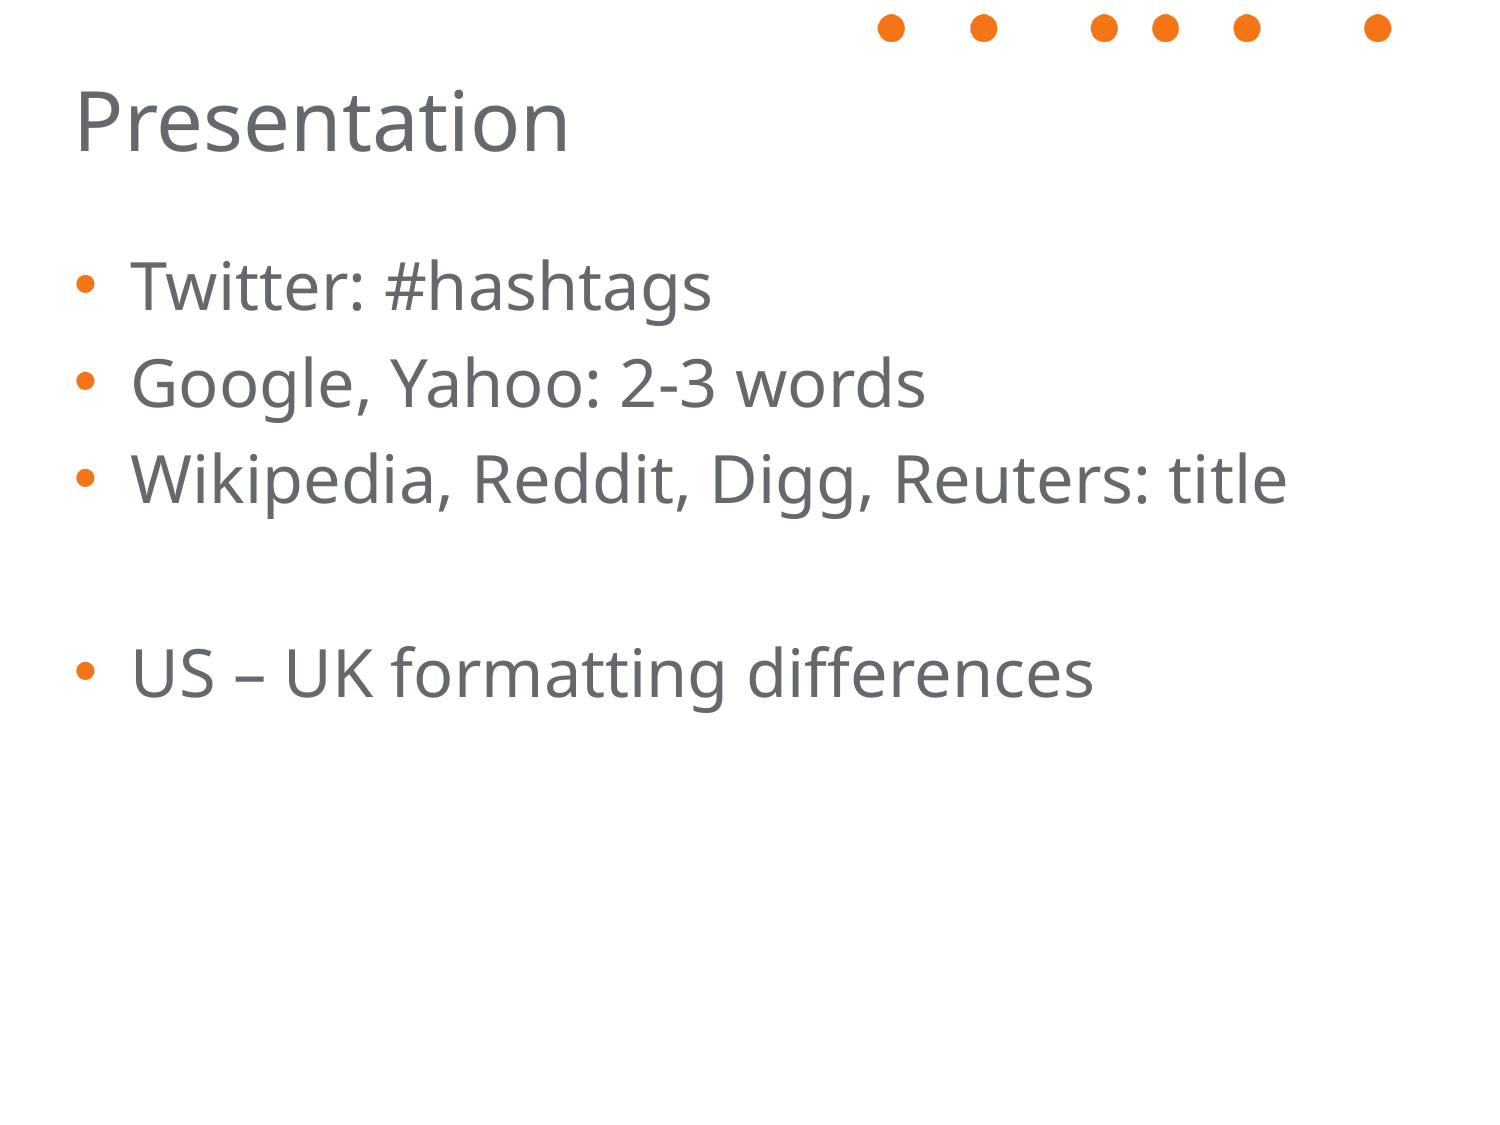

# Presentation
Twitter: #hashtags
Google, Yahoo: 2-3 words
Wikipedia, Reddit, Digg, Reuters: title
US – UK formatting differences